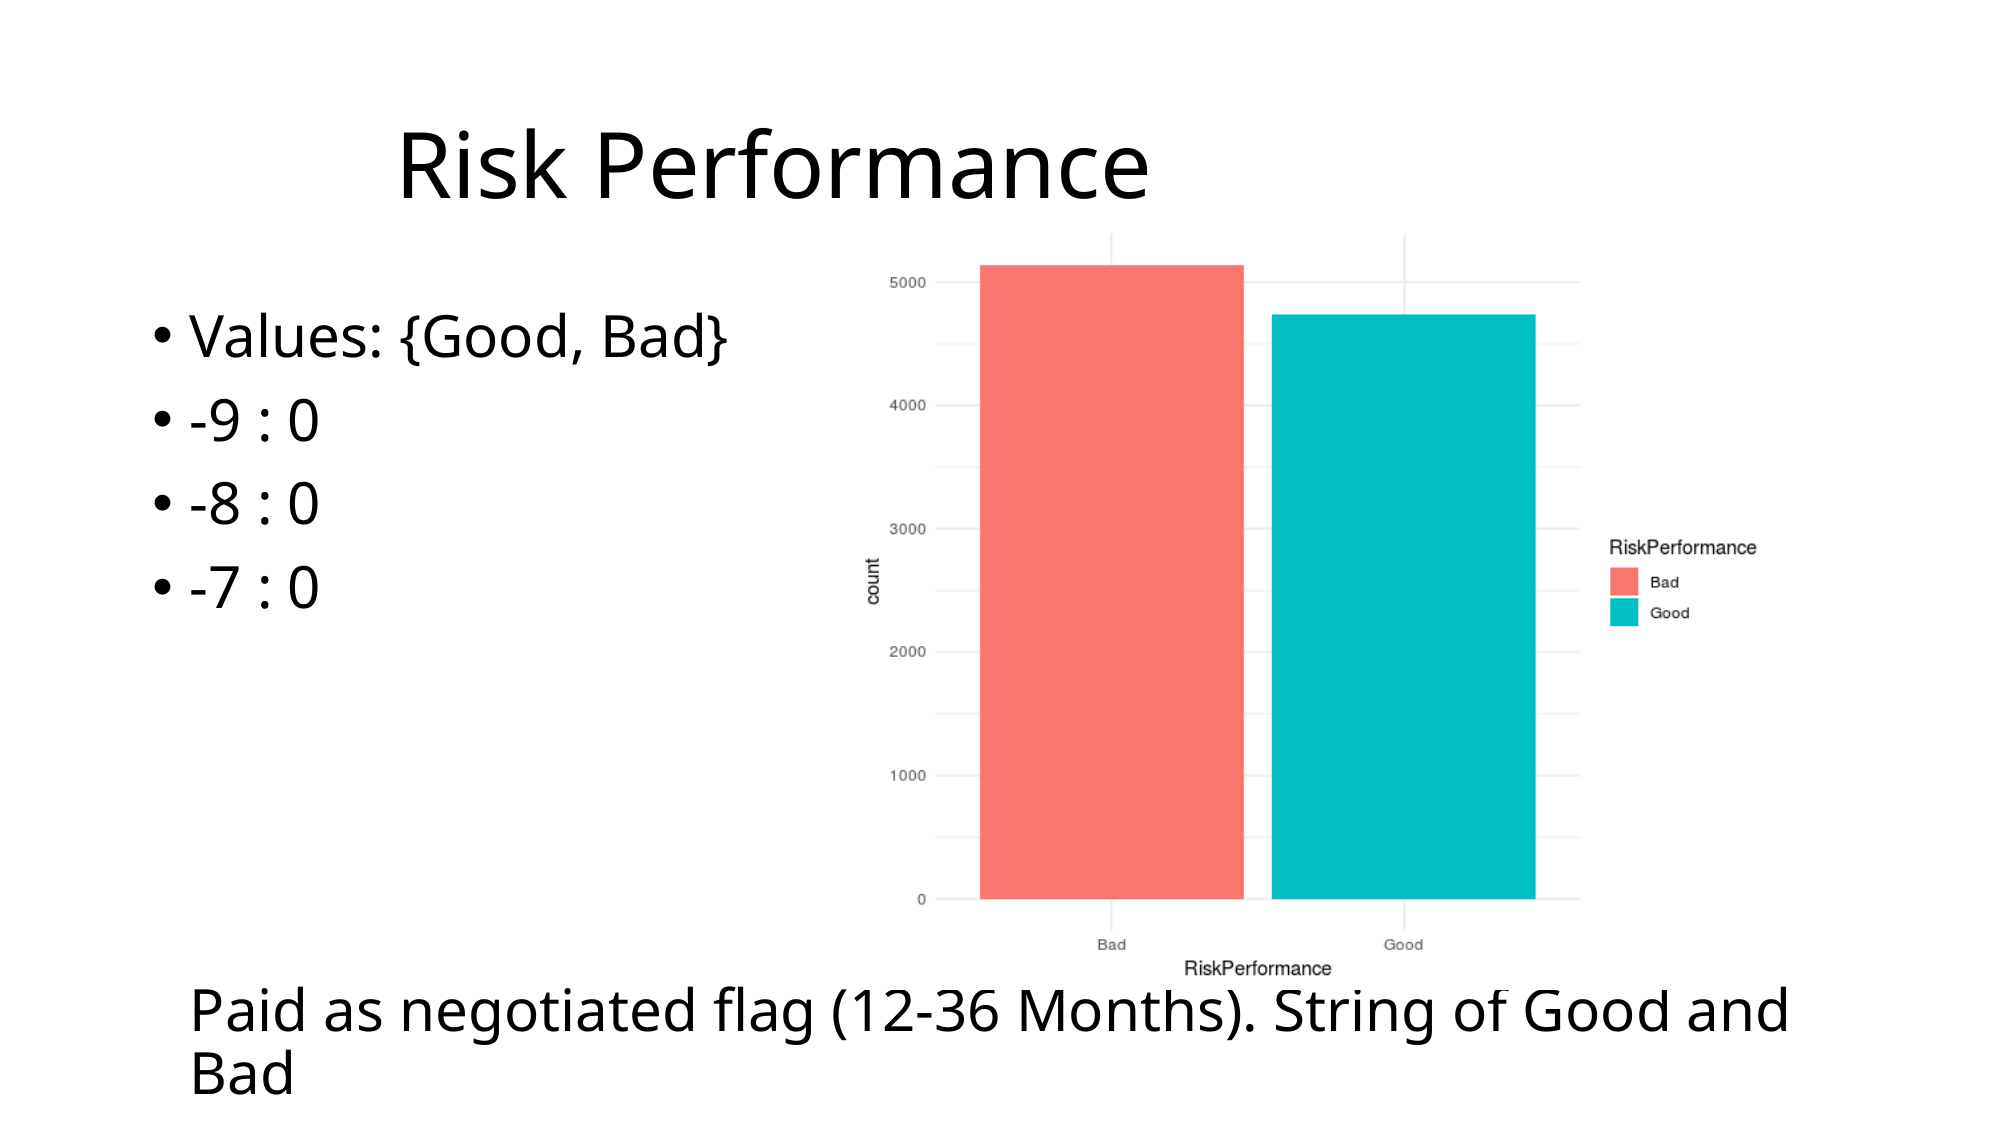

# Risk Performance
Values: {Good, Bad}
-9 : 0
-8 : 0
-7 : 0
Paid as negotiated flag (12-36 Months). String of Good and Bad